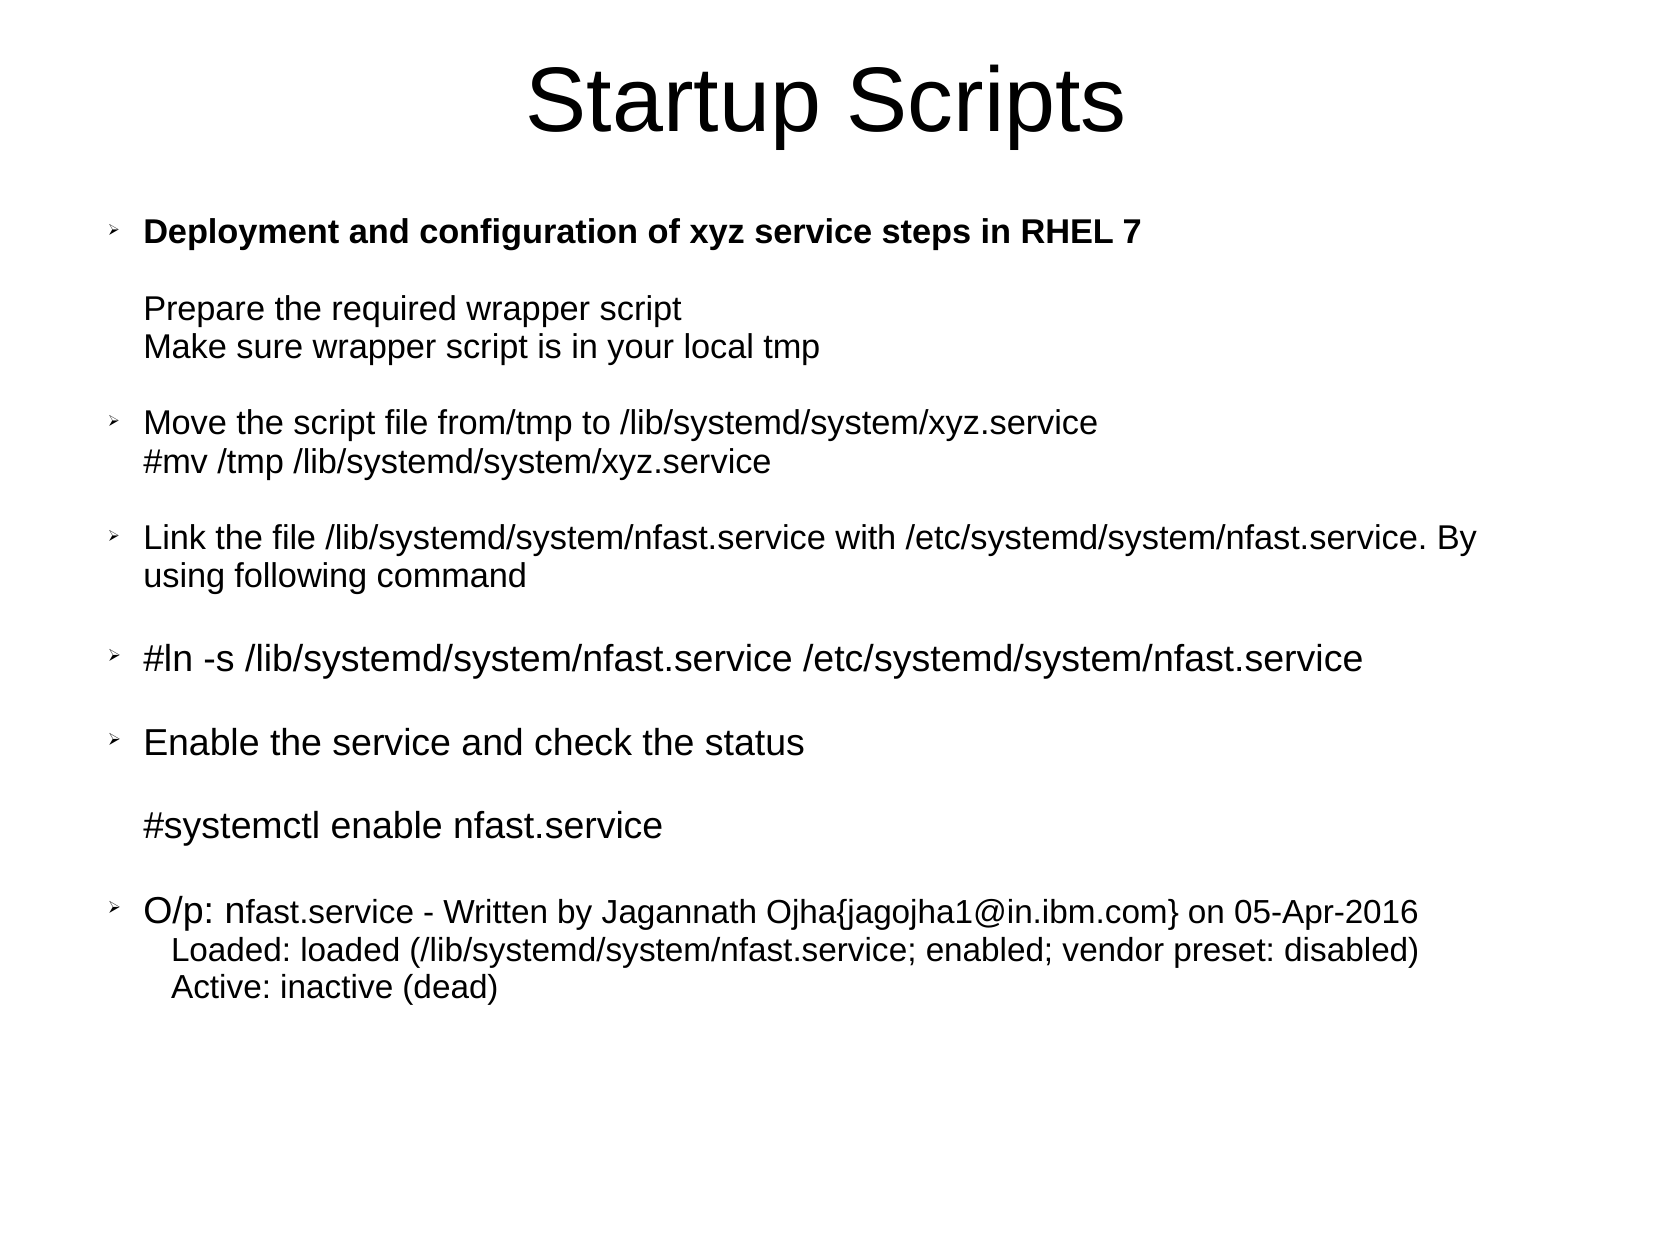

# Startup Scripts
Deployment and configuration of xyz service steps in RHEL 7
Prepare the required wrapper script
Make sure wrapper script is in your local tmp
Move the script file from/tmp to /lib/systemd/system/xyz.service
#mv /tmp /lib/systemd/system/xyz.service
Link the file /lib/systemd/system/nfast.service with /etc/systemd/system/nfast.service. By using following command
#ln -s /lib/systemd/system/nfast.service /etc/systemd/system/nfast.service
Enable the service and check the status
#systemctl enable nfast.service
O/p: nfast.service - Written by Jagannath Ojha{jagojha1@in.ibm.com} on 05-Apr-2016
 Loaded: loaded (/lib/systemd/system/nfast.service; enabled; vendor preset: disabled)
 Active: inactive (dead)